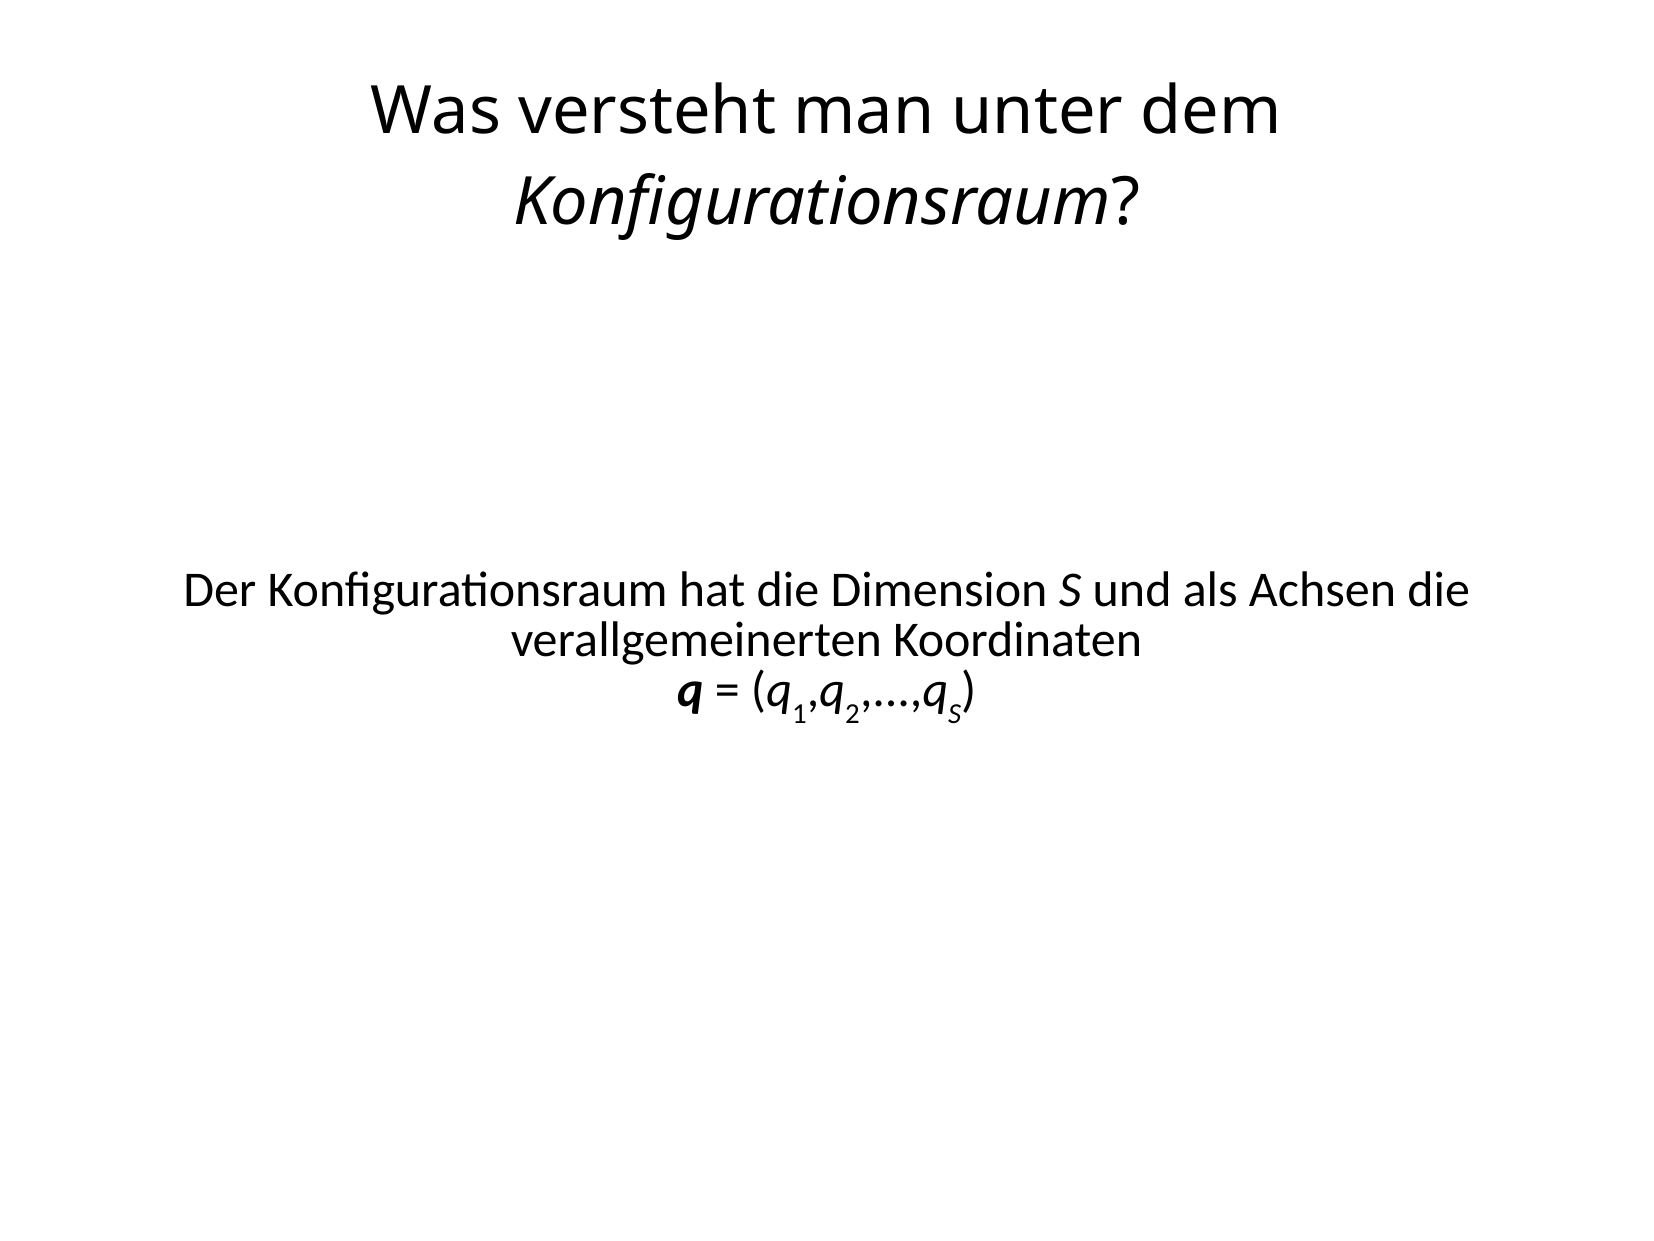

# Was versteht man unter dem Konfigurationsraum?
Der Konfigurationsraum hat die Dimension S und als Achsen die verallgemeinerten Koordinaten
q = (q1,q2,...,qS)